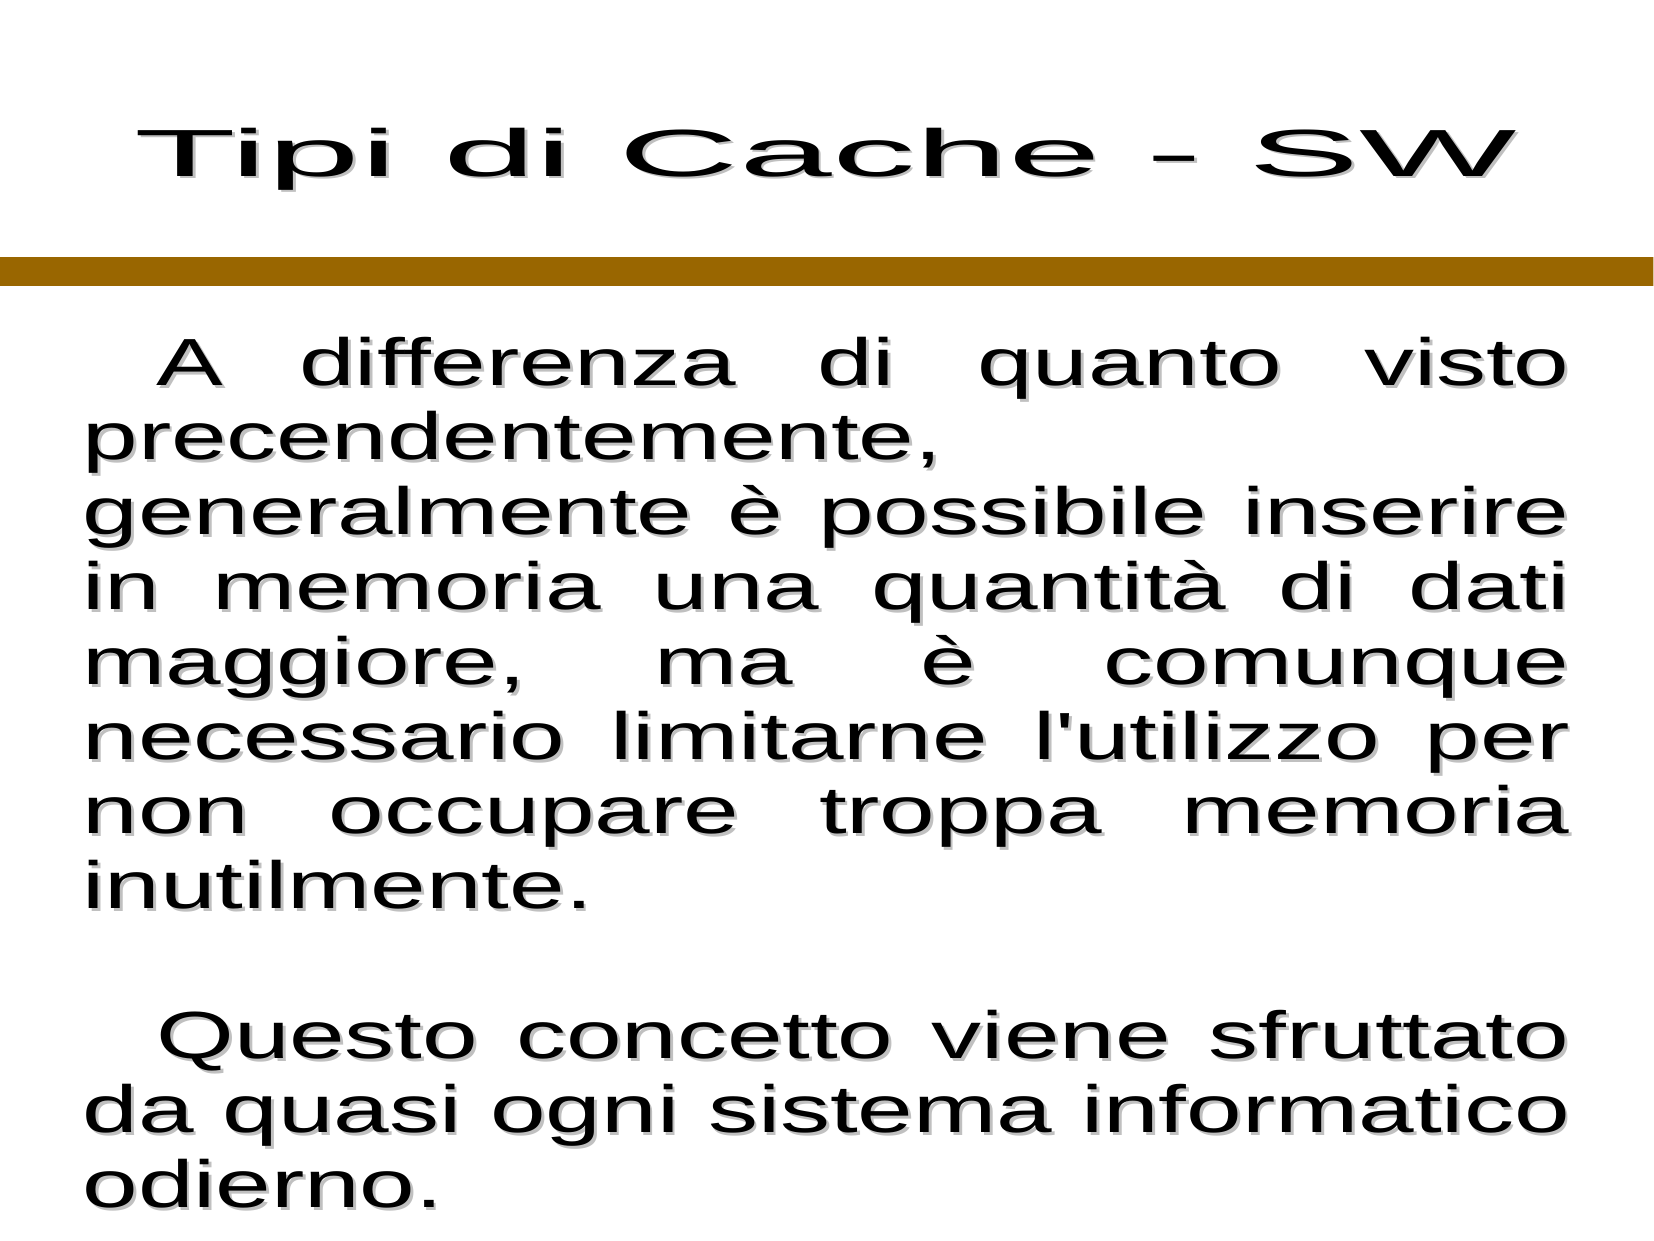

# Tipi di Cache - SW
	A differenza di quanto visto precendentemente, generalmente è possibile inserire in memoria una quantità di dati maggiore, ma è comunque necessario limitarne l'utilizzo per non occupare troppa memoria inutilmente.
	Questo concetto viene sfruttato da quasi ogni sistema informatico odierno.